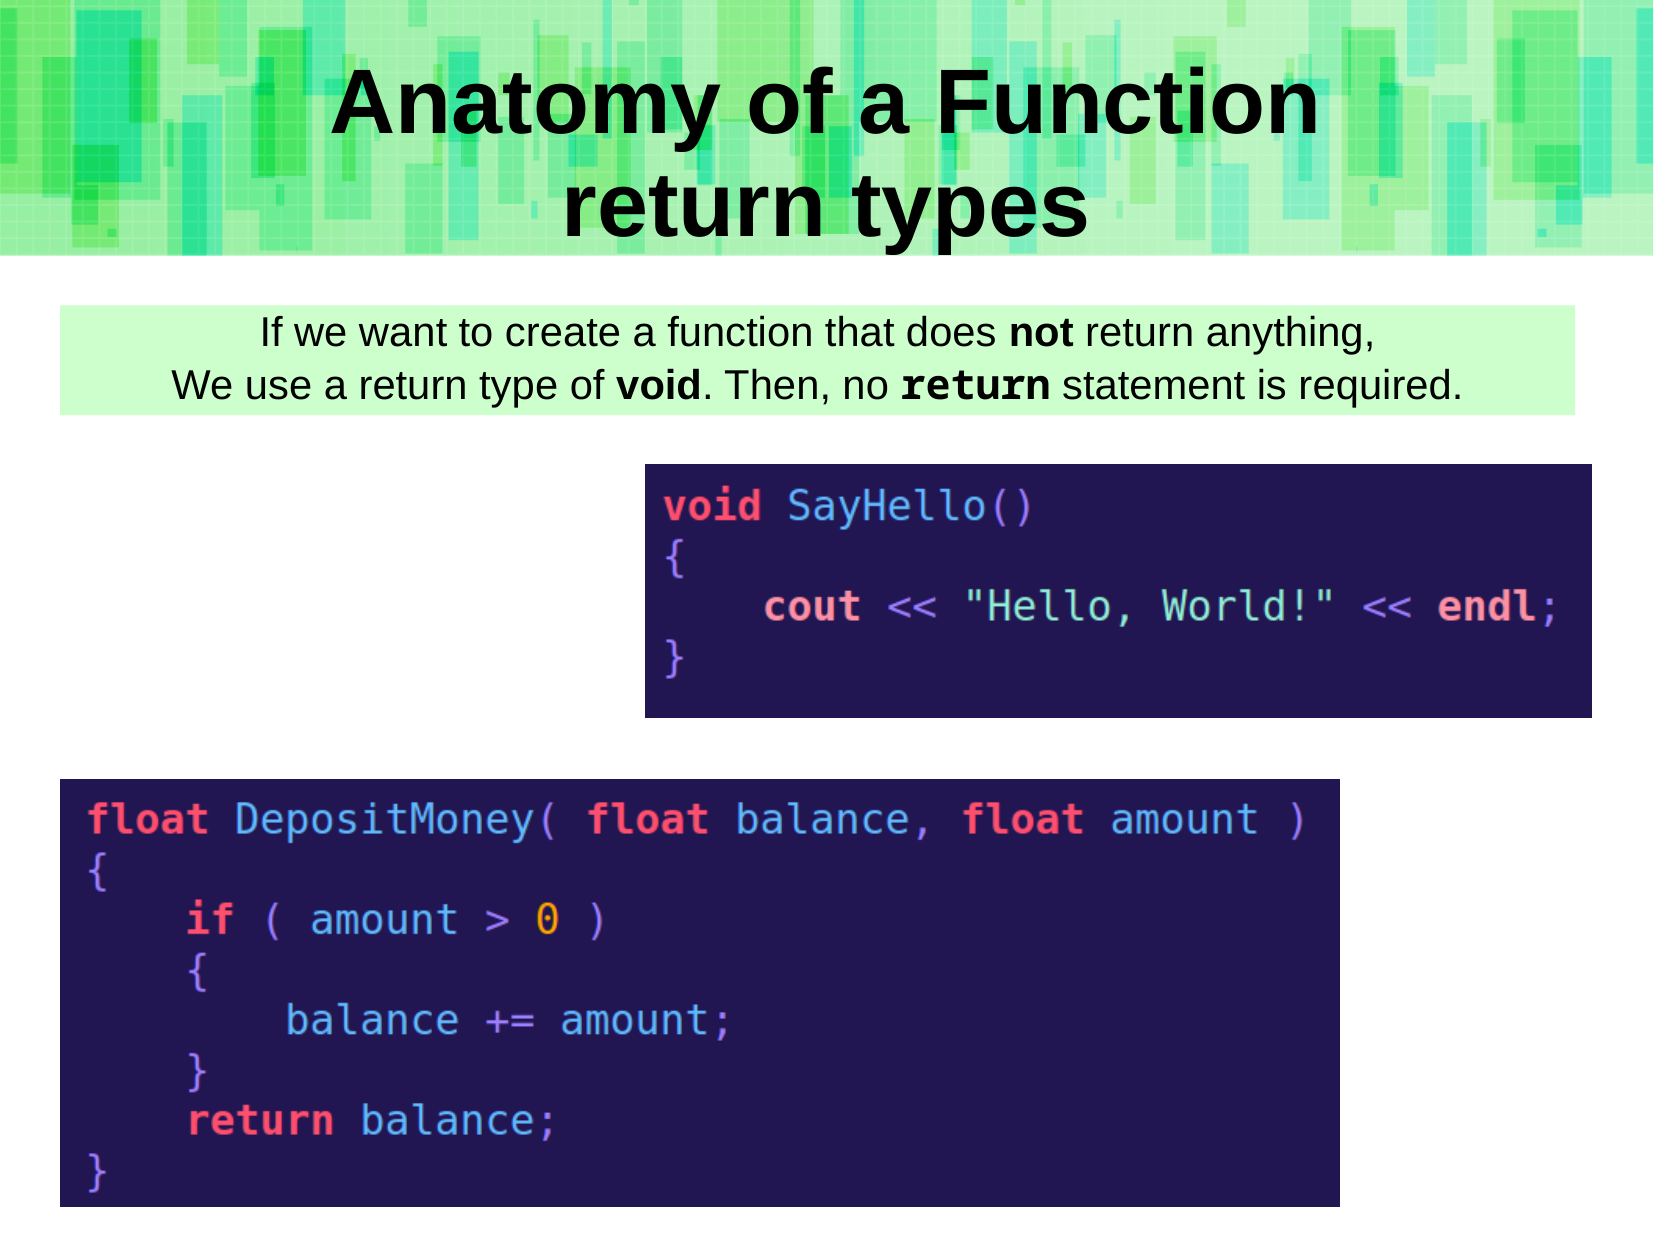

# Anatomy of a Function return types
If we want to create a function that does not return anything,
We use a return type of void. Then, no return statement is required.